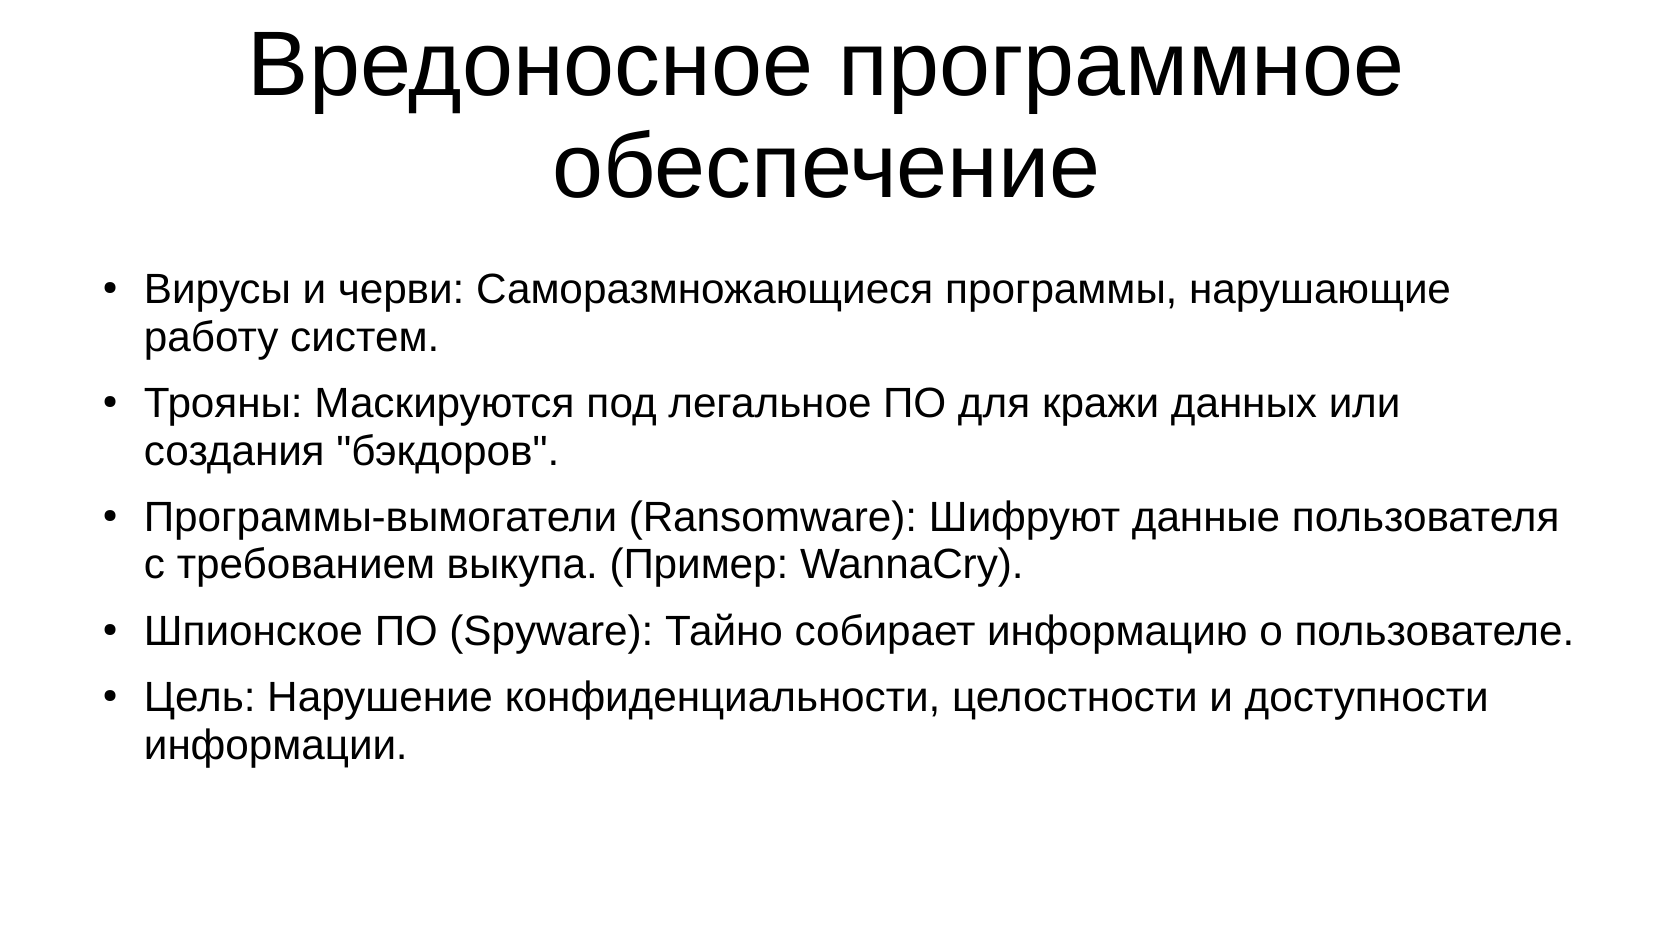

# Вредоносное программное обеспечение
Вирусы и черви: Саморазмножающиеся программы, нарушающие работу систем.
Трояны: Маскируются под легальное ПО для кражи данных или создания "бэкдоров".
Программы-вымогатели (Ransomware): Шифруют данные пользователя с требованием выкупа. (Пример: WannaCry).
Шпионское ПО (Spyware): Тайно собирает информацию о пользователе.
Цель: Нарушение конфиденциальности, целостности и доступности информации.